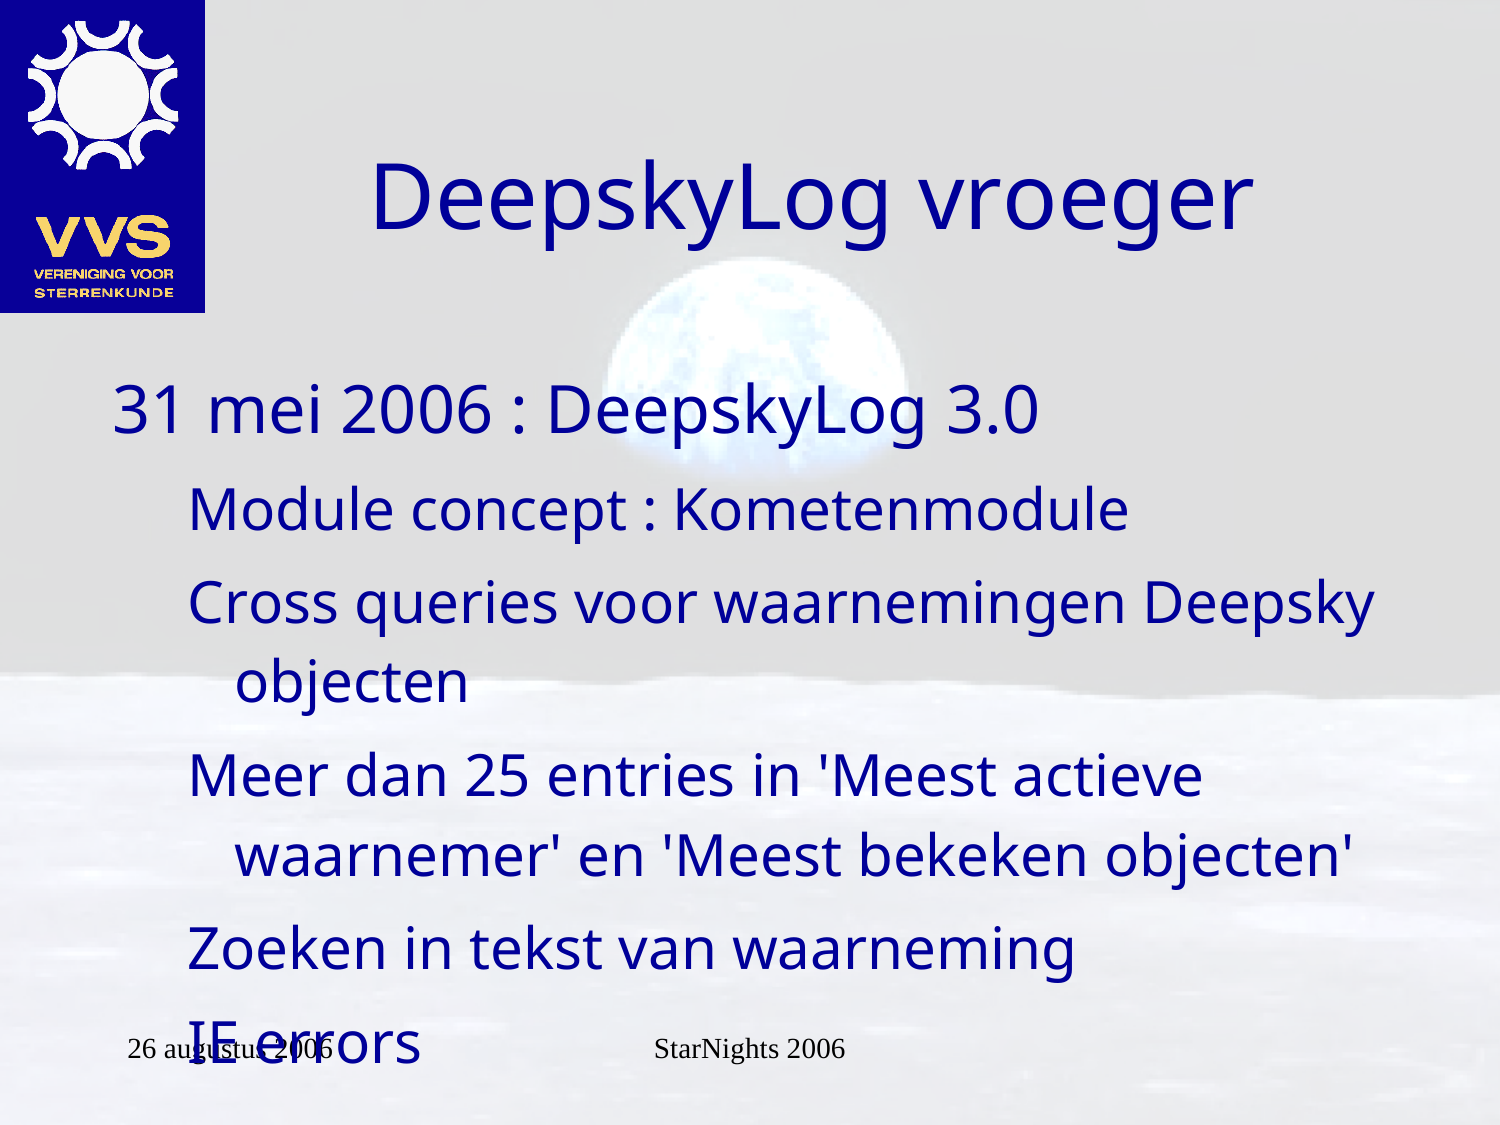

# DeepskyLog vroeger
31 mei 2006 : DeepskyLog 3.0
Module concept : Kometenmodule
Cross queries voor waarnemingen Deepsky objecten
Meer dan 25 entries in 'Meest actieve waarnemer' en 'Meest bekeken objecten'
Zoeken in tekst van waarneming
IE errors
26 augustus 2006
StarNights 2006